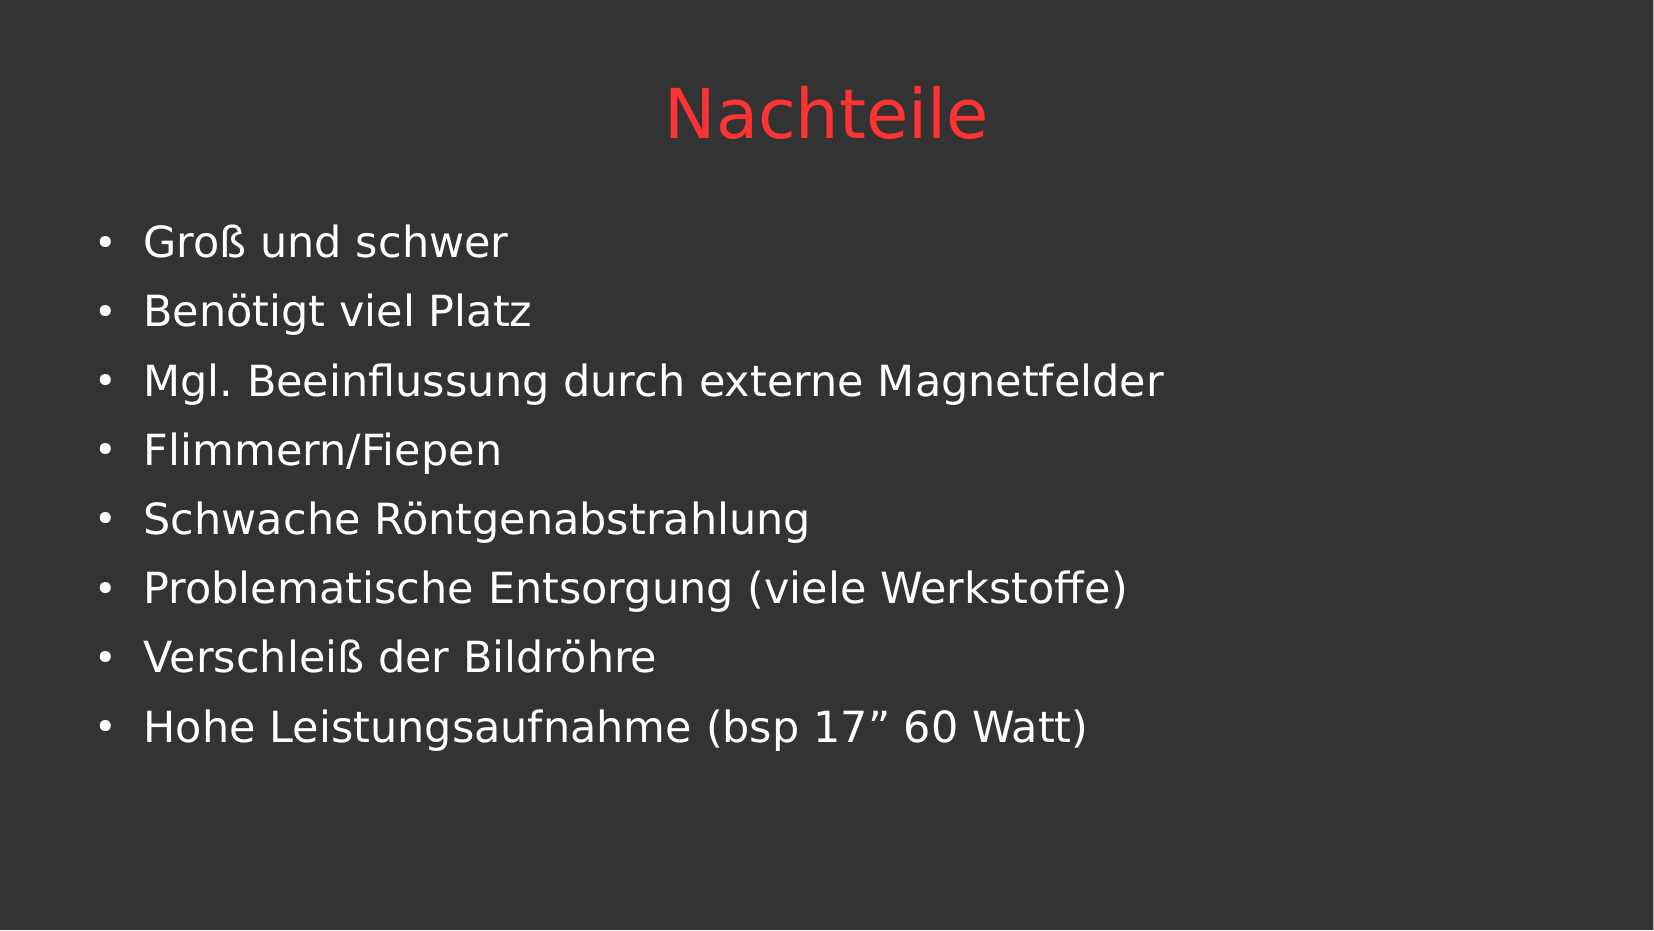

# Nachteile
Groß und schwer
Benötigt viel Platz
Mgl. Beeinflussung durch externe Magnetfelder
Flimmern/Fiepen
Schwache Röntgenabstrahlung
Problematische Entsorgung (viele Werkstoffe)
Verschleiß der Bildröhre
Hohe Leistungsaufnahme (bsp 17” 60 Watt)